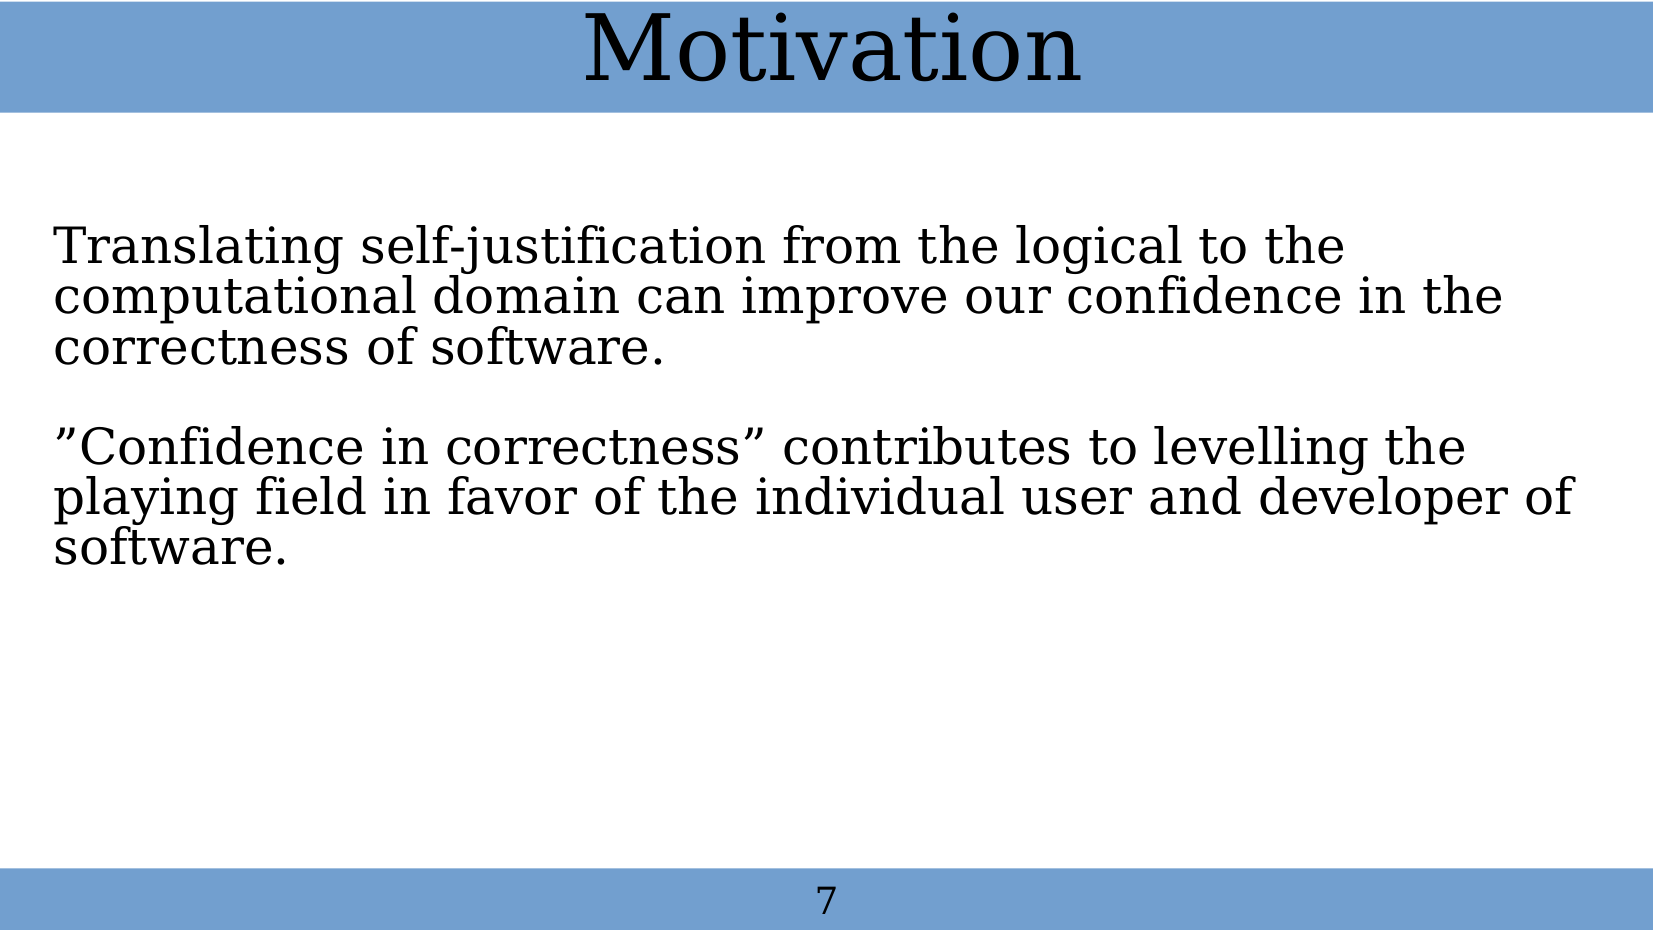

Motivation
#
Translating self-justification from the logical to the computational domain can improve our confidence in the correctness of software.
”Confidence in correctness” contributes to levelling the playing field in favor of the individual user and developer of software.
7